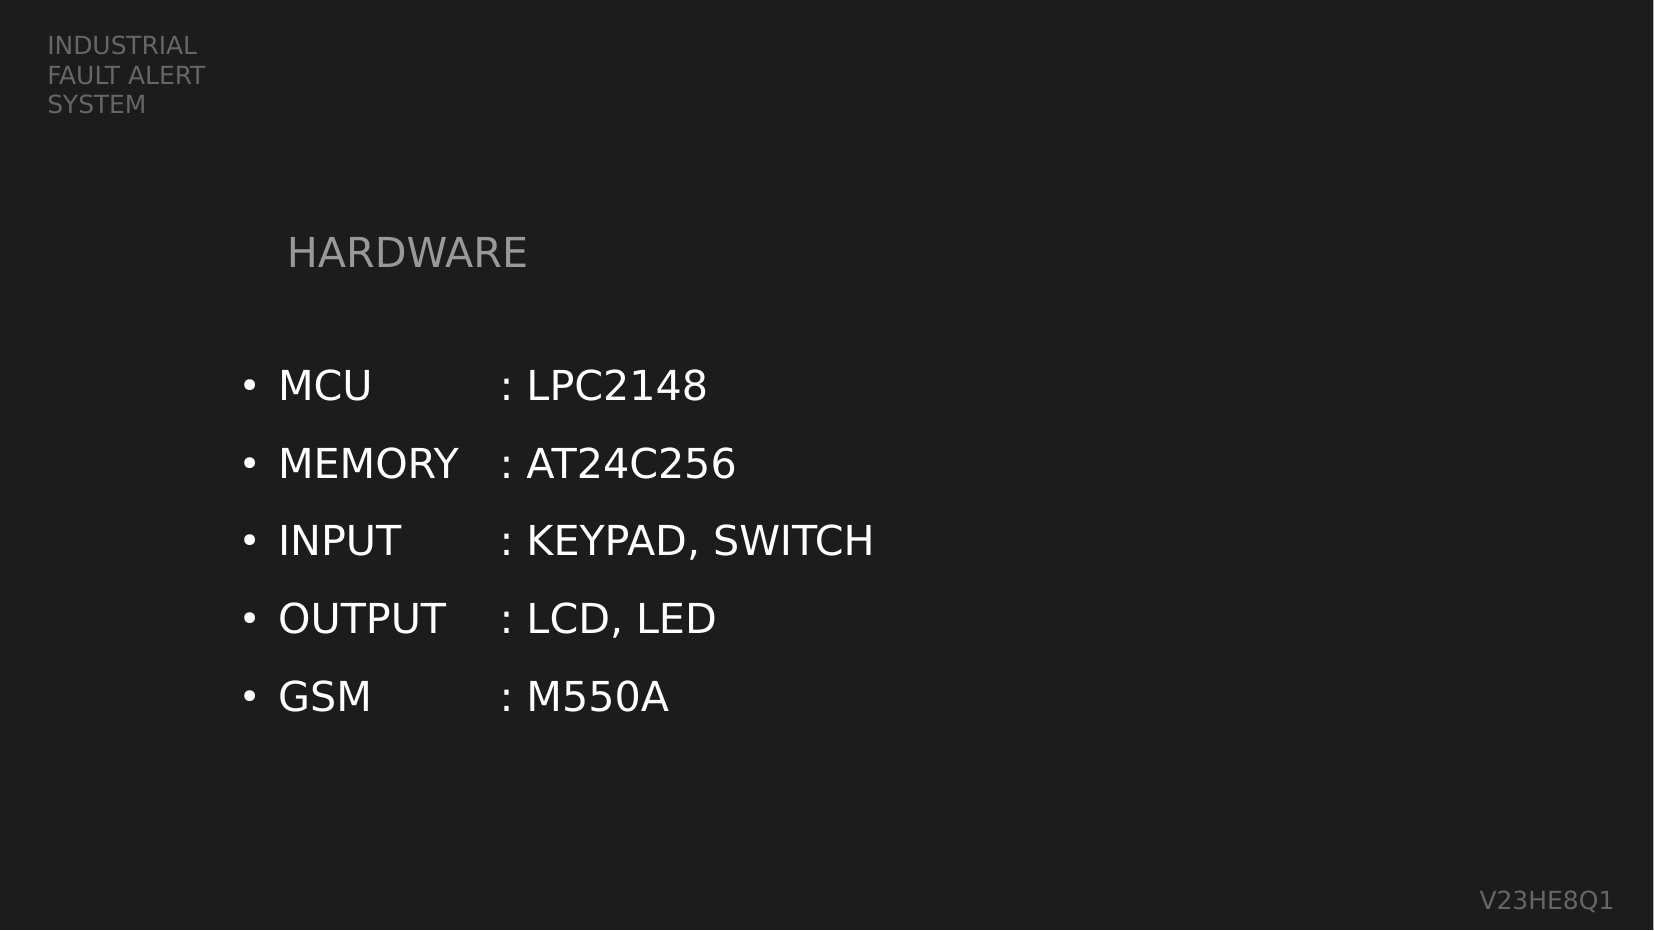

INDUSTRIAL FAULT ALERT SYSTEM
 HARDWARE
MCU		: LPC2148
MEMORY	: AT24C256
INPUT		: KEYPAD, SWITCH
OUTPUT	: LCD, LED
GSM		: M550A
V23HE8Q1